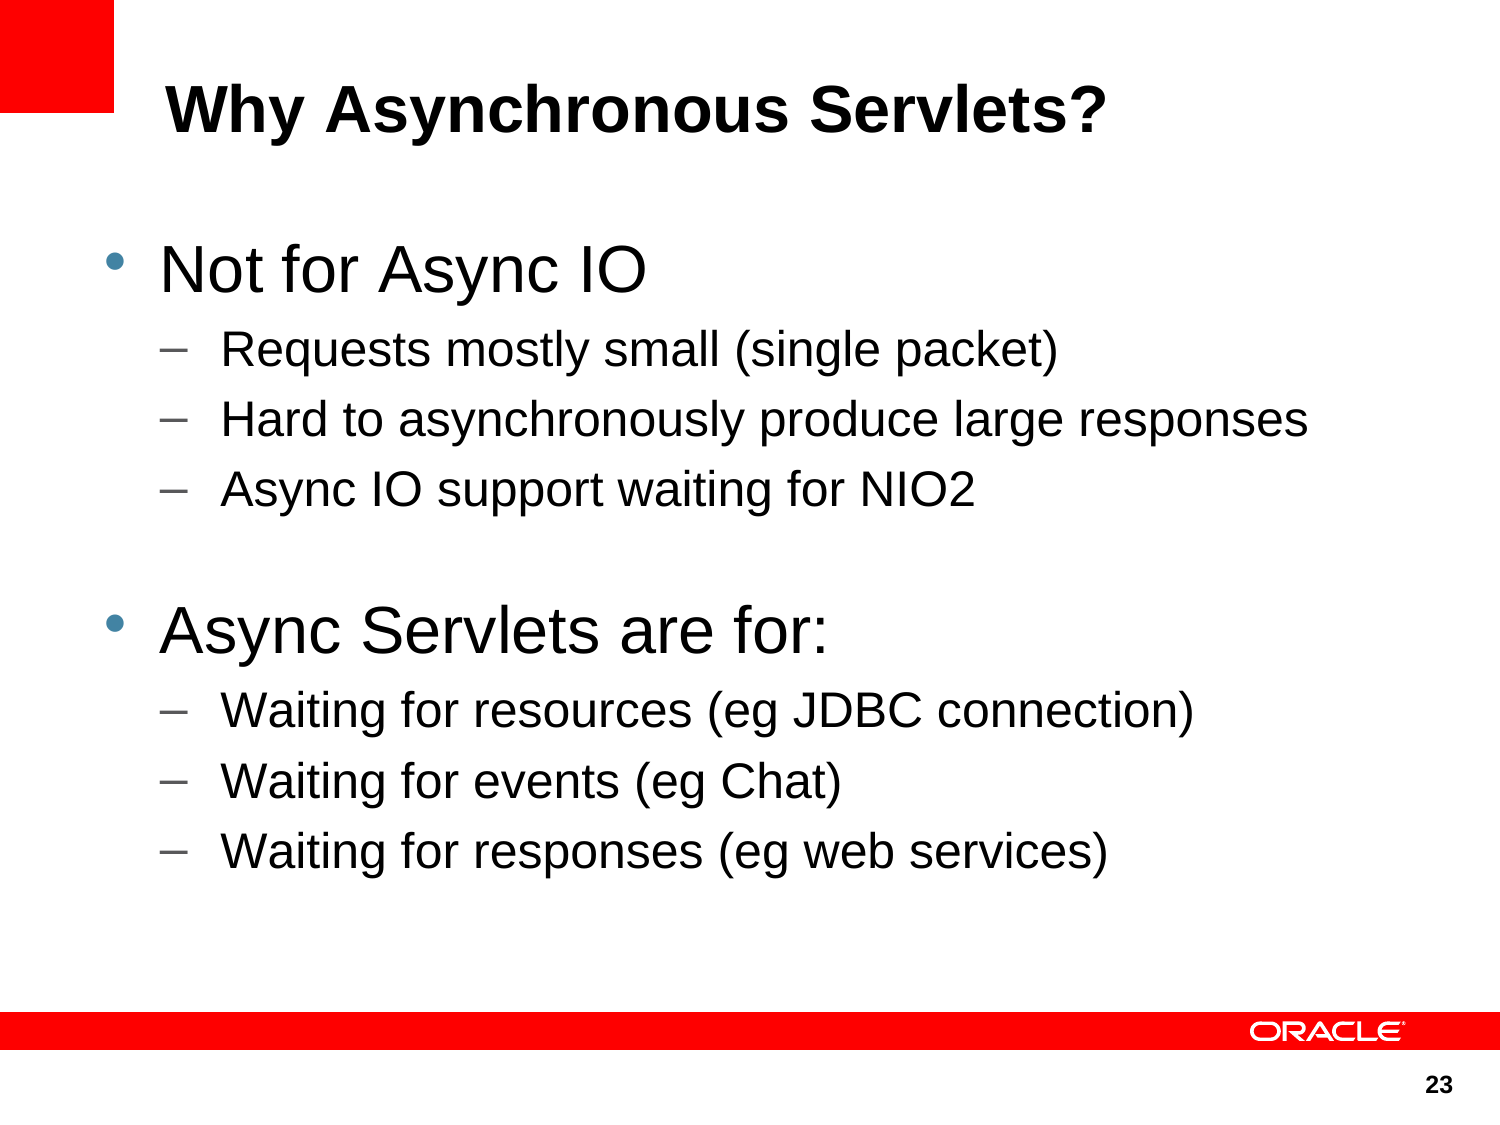

# Why Asynchronous Servlets?
Not for Async IO
Requests mostly small (single packet)
Hard to asynchronously produce large responses
Async IO support waiting for NIO2
Async Servlets are for:
Waiting for resources (eg JDBC connection)
Waiting for events (eg Chat)
Waiting for responses (eg web services)